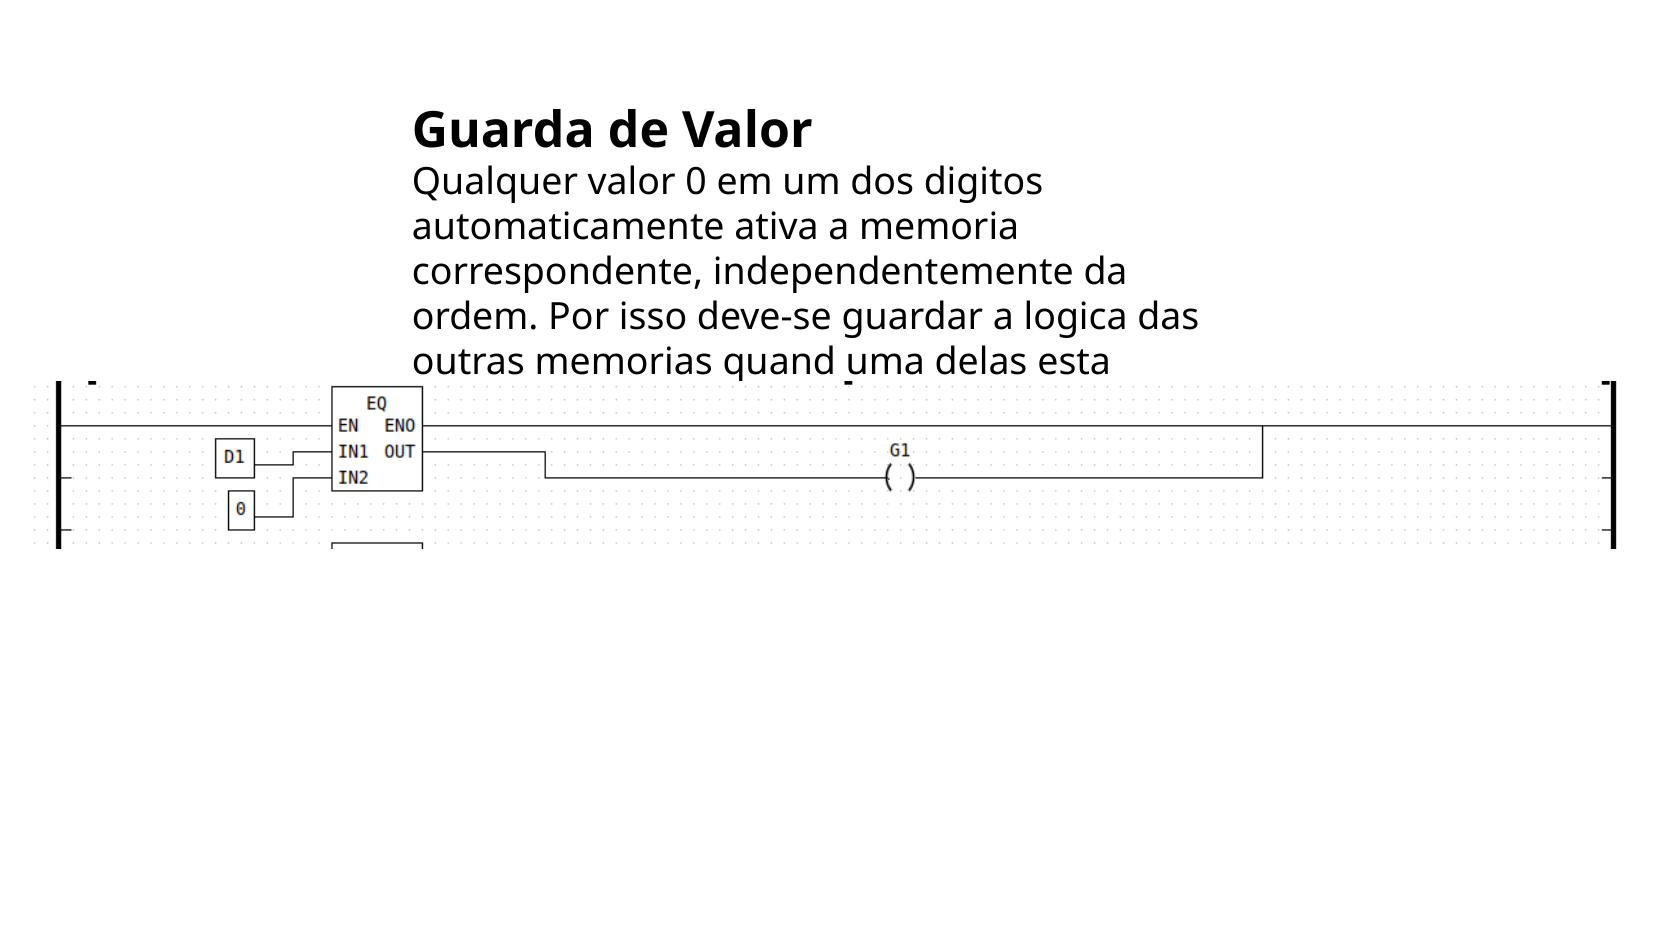

Guarda de Valor
Qualquer valor 0 em um dos digitos automaticamente ativa a memoria correspondente, independentemente da ordem. Por isso deve-se guardar a logica das outras memorias quand uma delas esta sempre ativa, não ativar erro de ordem quando uma delas é sempre positiva